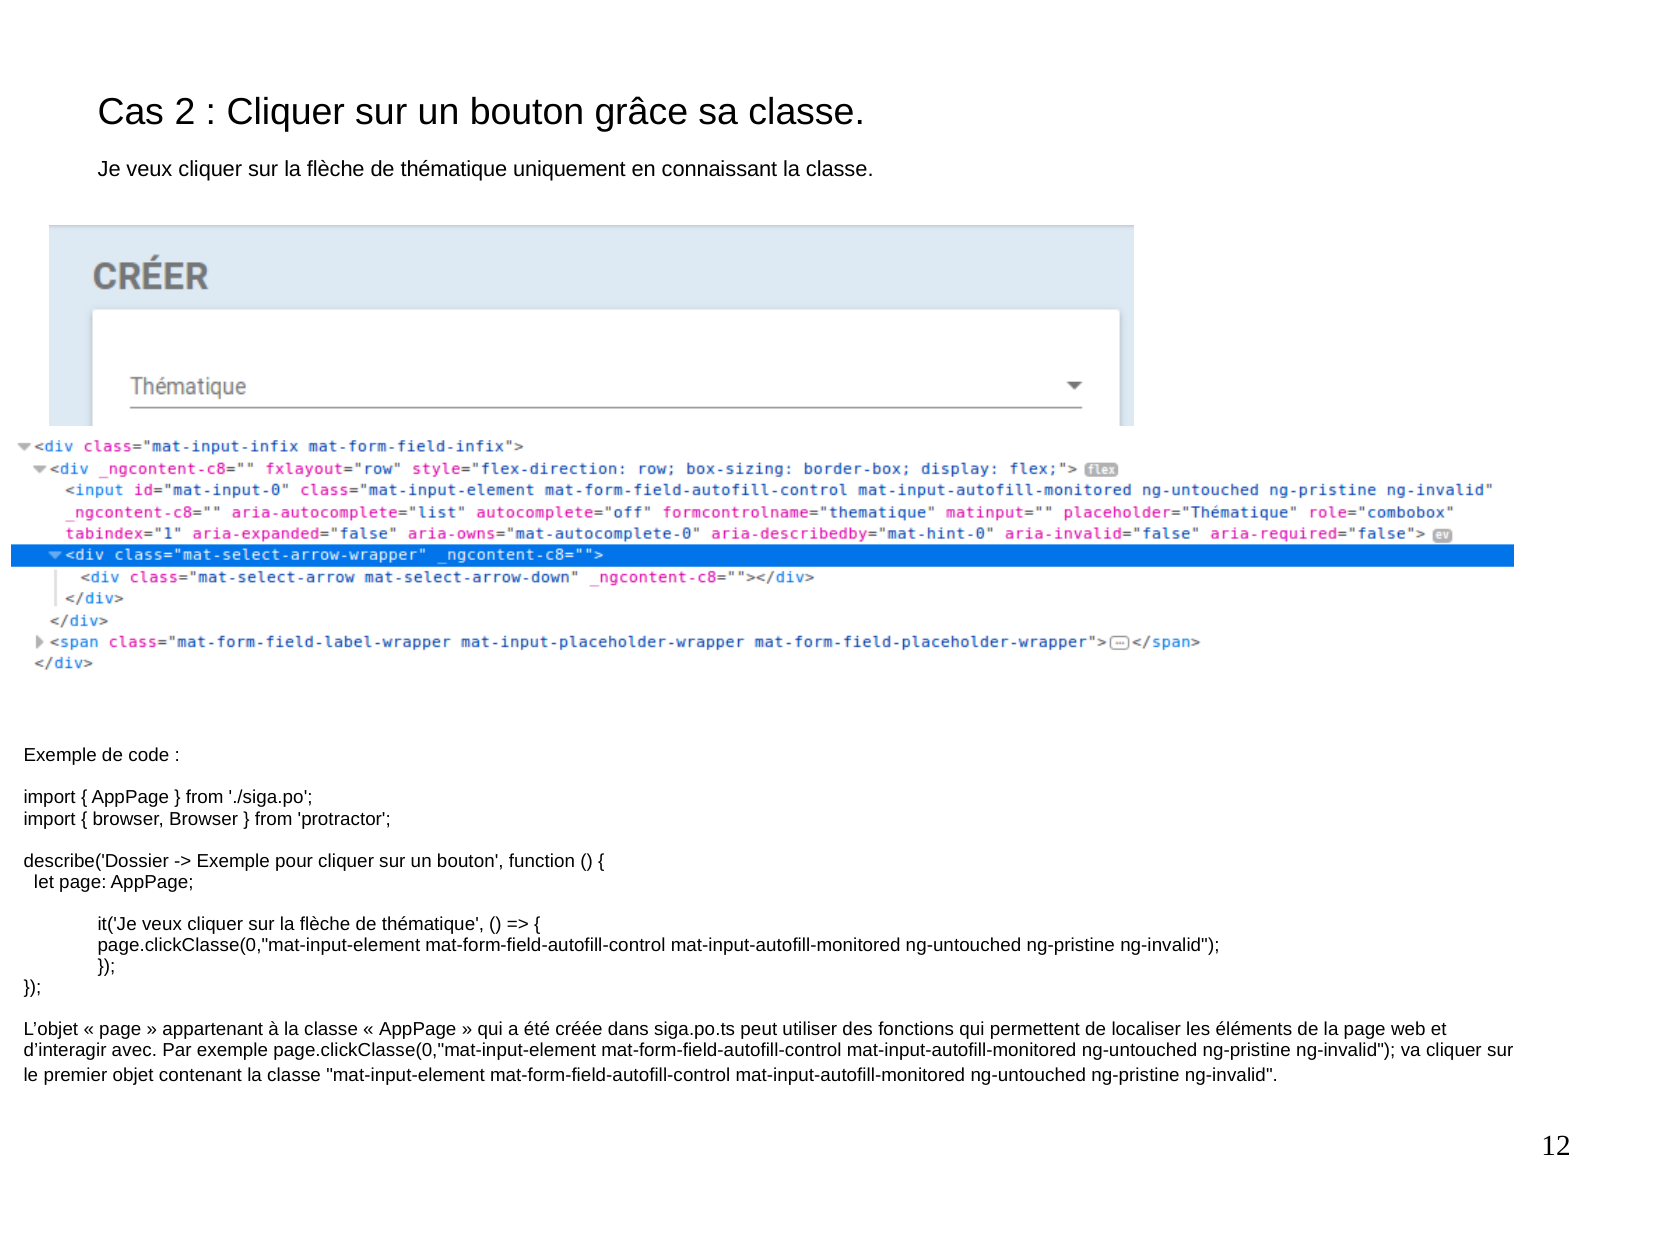

Cas 2 : Cliquer sur un bouton grâce sa classe.
Je veux cliquer sur la flèche de thématique uniquement en connaissant la classe.
# Exemple de code : import { AppPage } from './siga.po'; import { browser, Browser } from 'protractor'; describe('Dossier -> Exemple pour cliquer sur un bouton', function () { let page: AppPage; it('Je veux cliquer sur la flèche de thématique', () => { page.clickClasse(0,"mat-input-element mat-form-field-autofill-control mat-input-autofill-monitored ng-untouched ng-pristine ng-invalid"); }); }); L’objet « page » appartenant à la classe « AppPage » qui a été créée dans siga.po.ts peut utiliser des fonctions qui permettent de localiser les éléments de la page web et d’interagir avec. Par exemple page.clickClasse(0,"mat-input-element mat-form-field-autofill-control mat-input-autofill-monitored ng-untouched ng-pristine ng-invalid"); va cliquer sur le premier objet contenant la classe "mat-input-element mat-form-field-autofill-control mat-input-autofill-monitored ng-untouched ng-pristine ng-invalid".
12